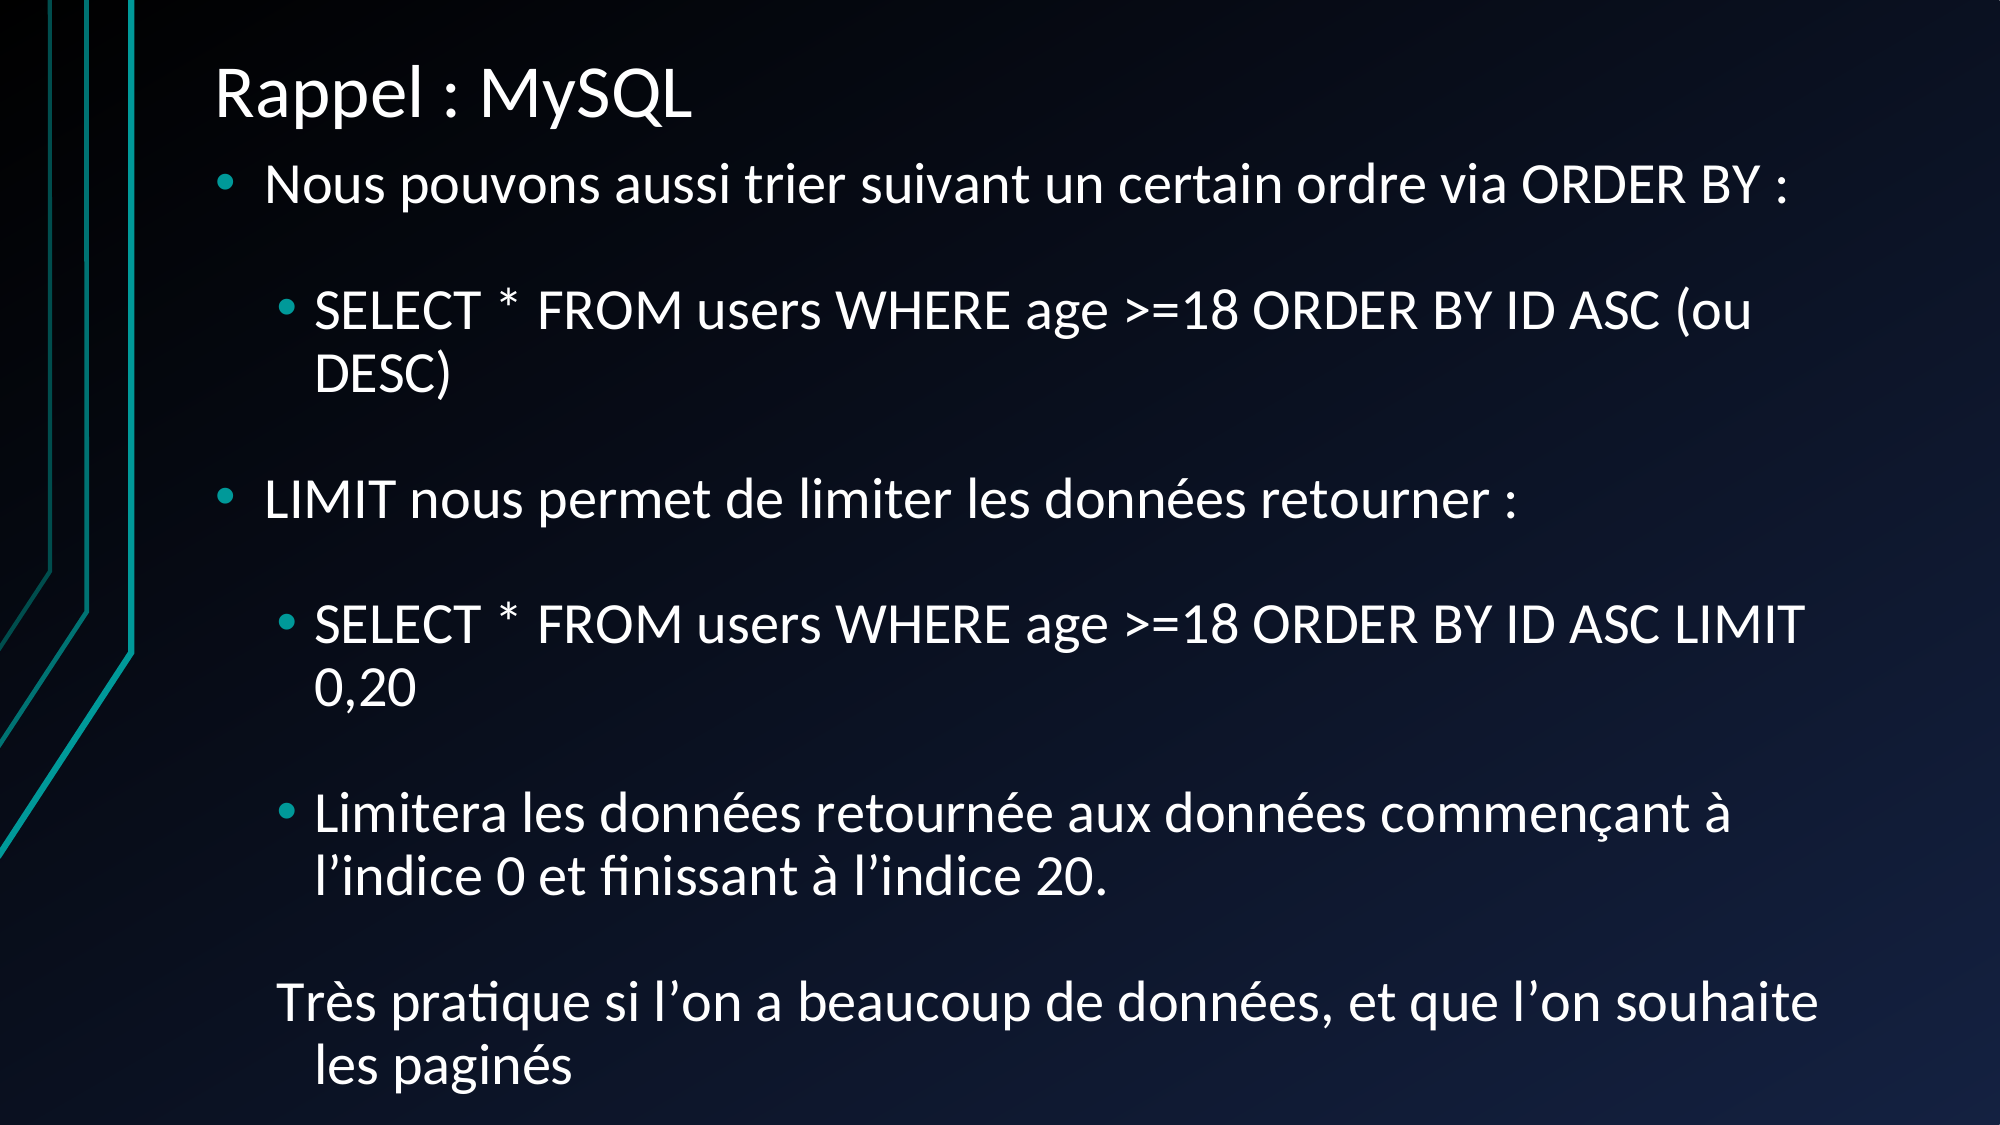

Rappel : MySQL
Nous pouvons aussi trier suivant un certain ordre via ORDER BY :
SELECT * FROM users WHERE age >=18 ORDER BY ID ASC (ou DESC)
LIMIT nous permet de limiter les données retourner :
SELECT * FROM users WHERE age >=18 ORDER BY ID ASC LIMIT 0,20
Limitera les données retournée aux données commençant à l’indice 0 et finissant à l’indice 20.
Très pratique si l’on a beaucoup de données, et que l’on souhaite les paginés